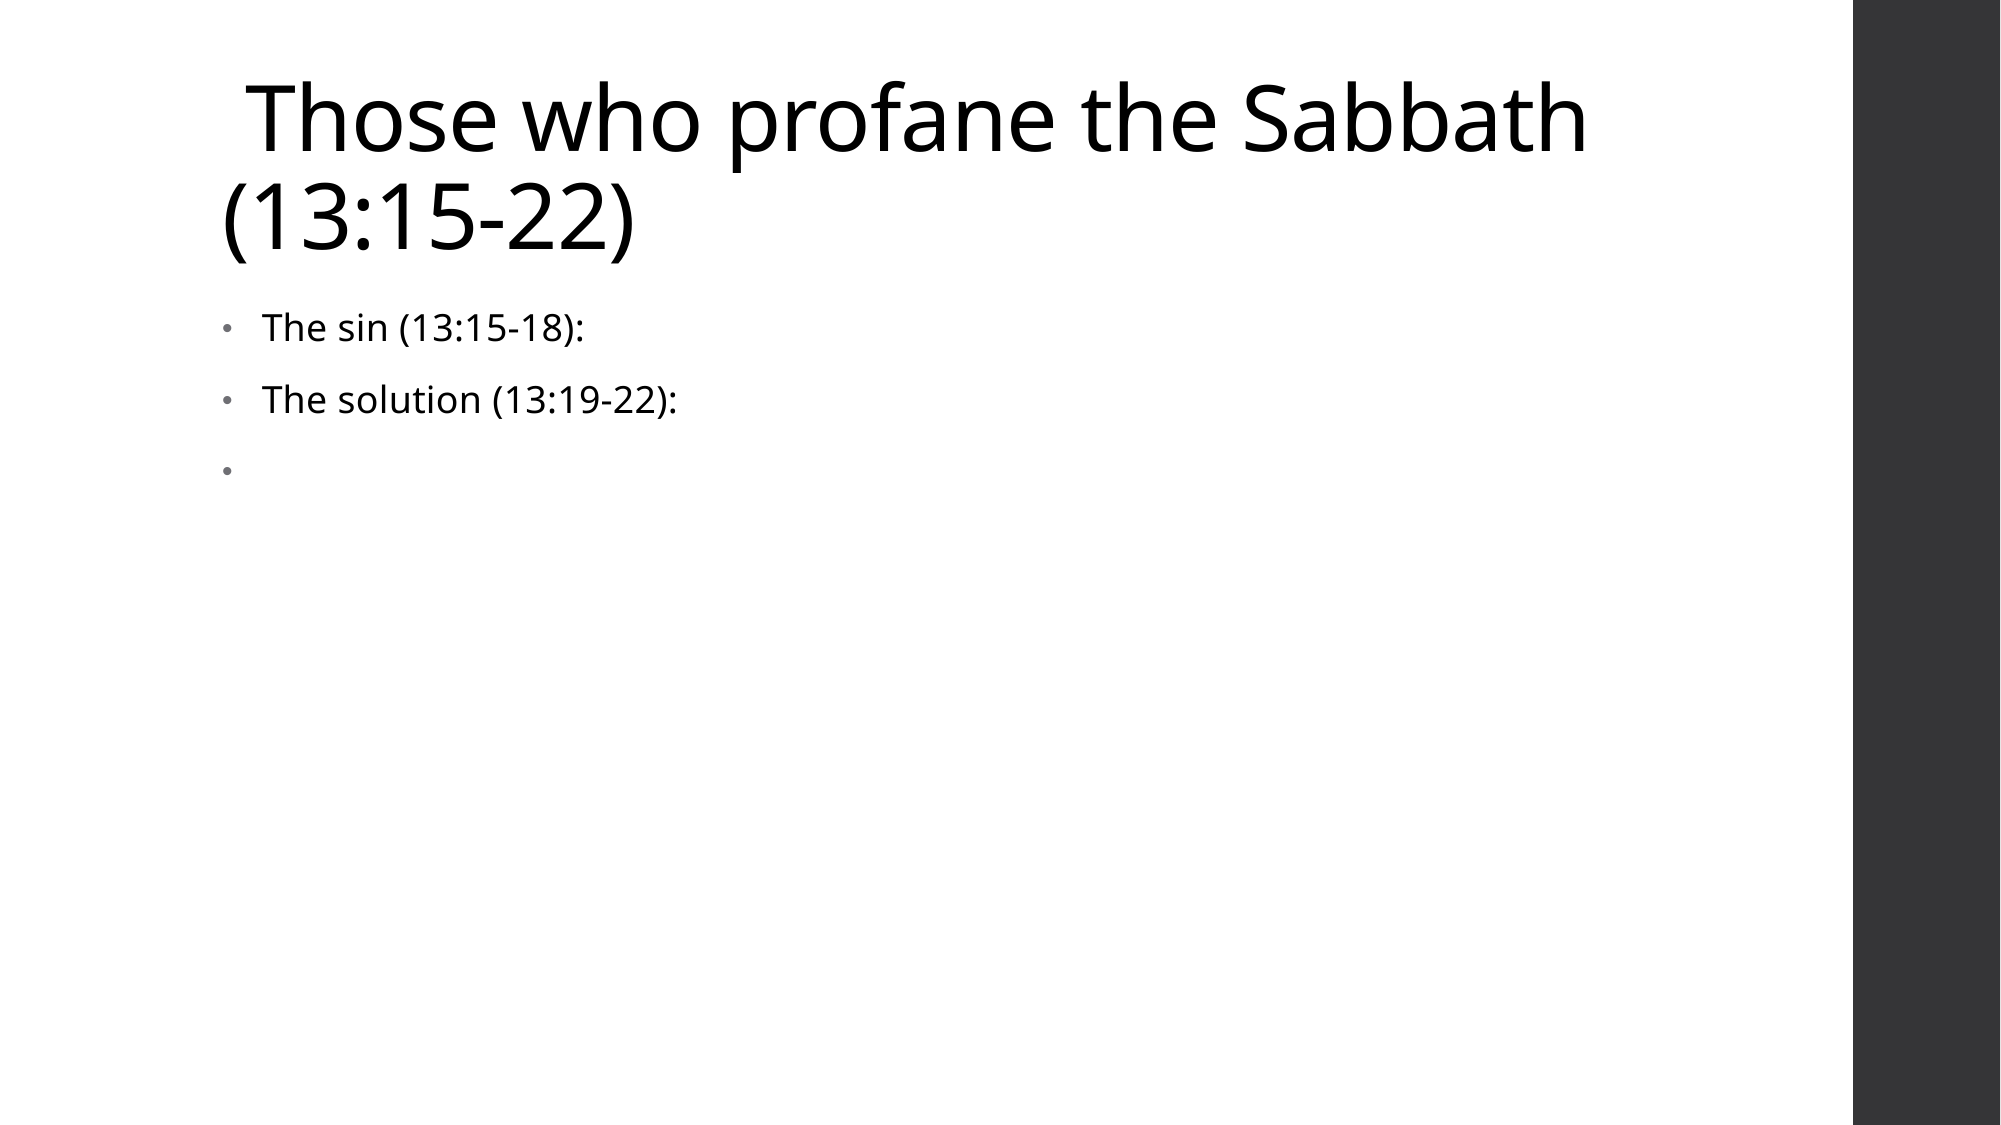

# Those who profane the Sabbath (13:15-22)
 The sin (13:15-18):
 The solution (13:19-22):